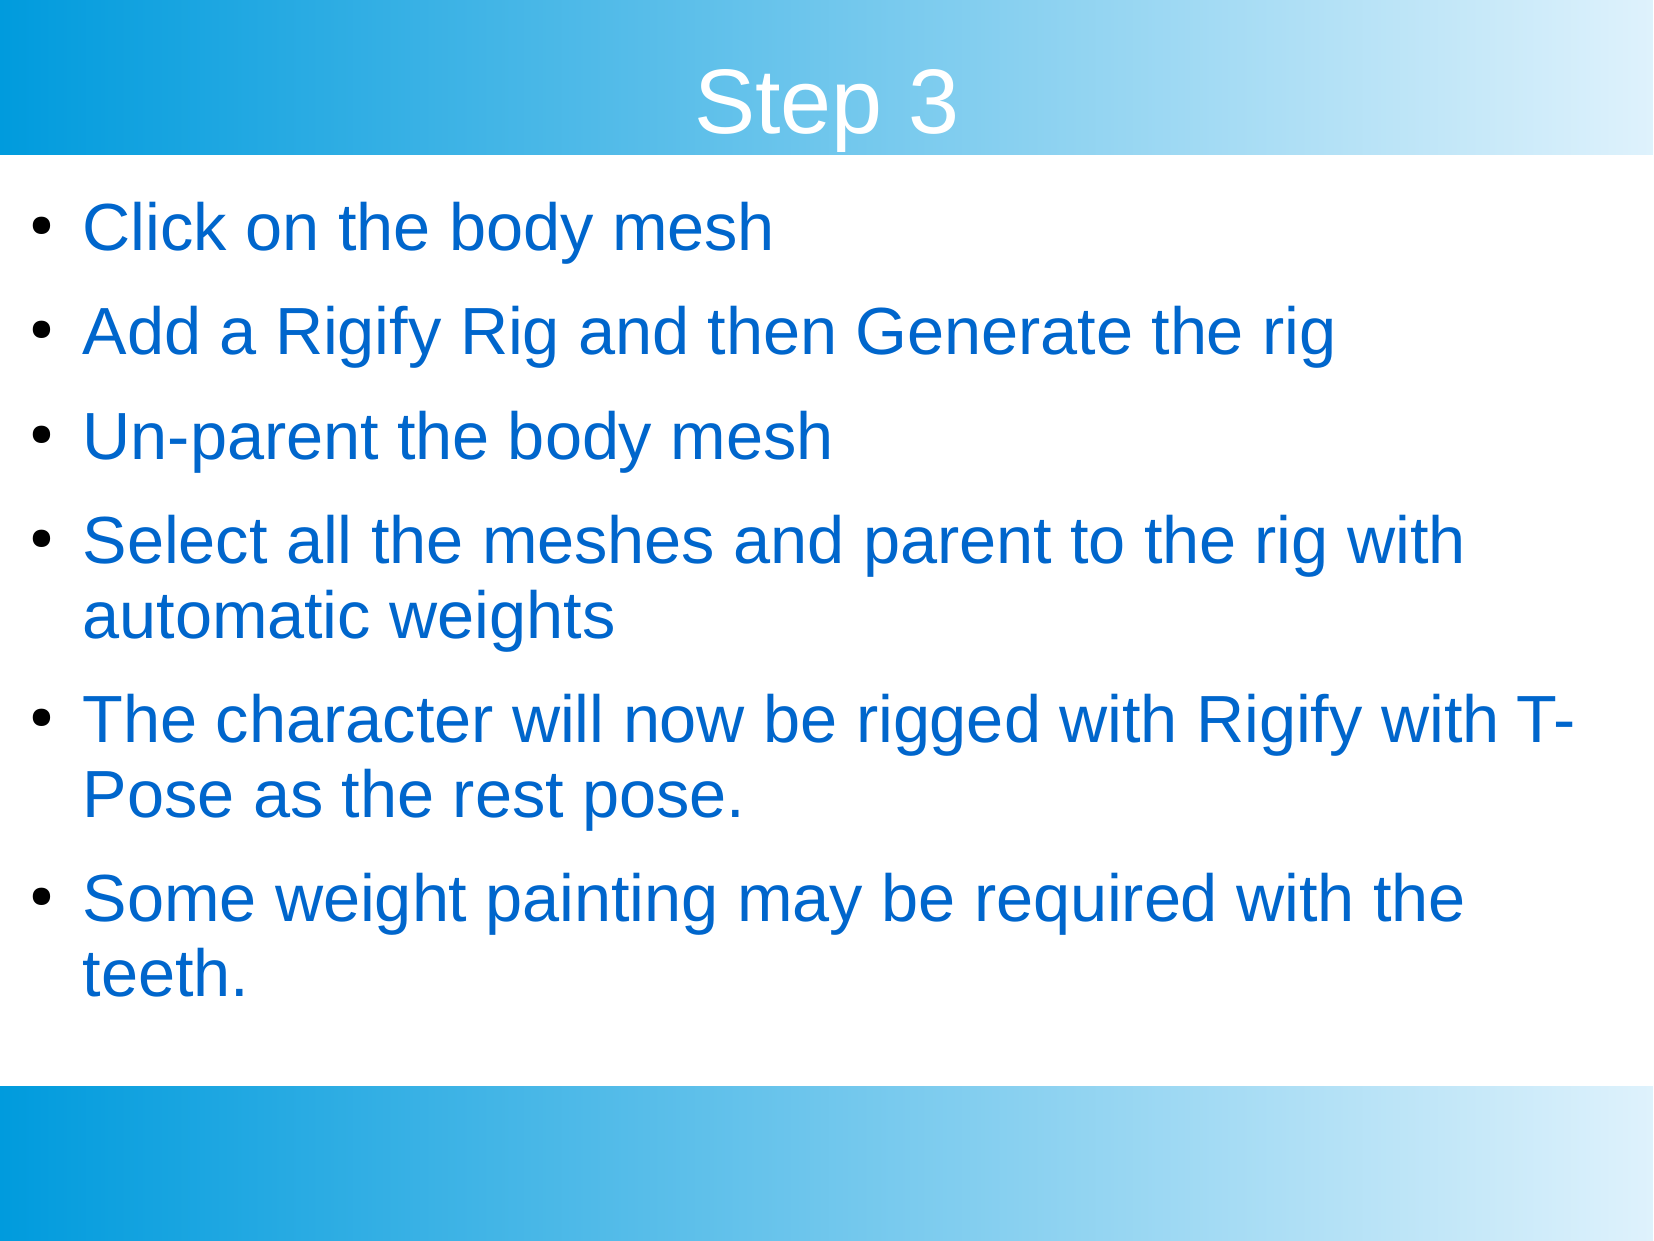

# Step 3
Click on the body mesh
Add a Rigify Rig and then Generate the rig
Un-parent the body mesh
Select all the meshes and parent to the rig with automatic weights
The character will now be rigged with Rigify with T-Pose as the rest pose.
Some weight painting may be required with the teeth.